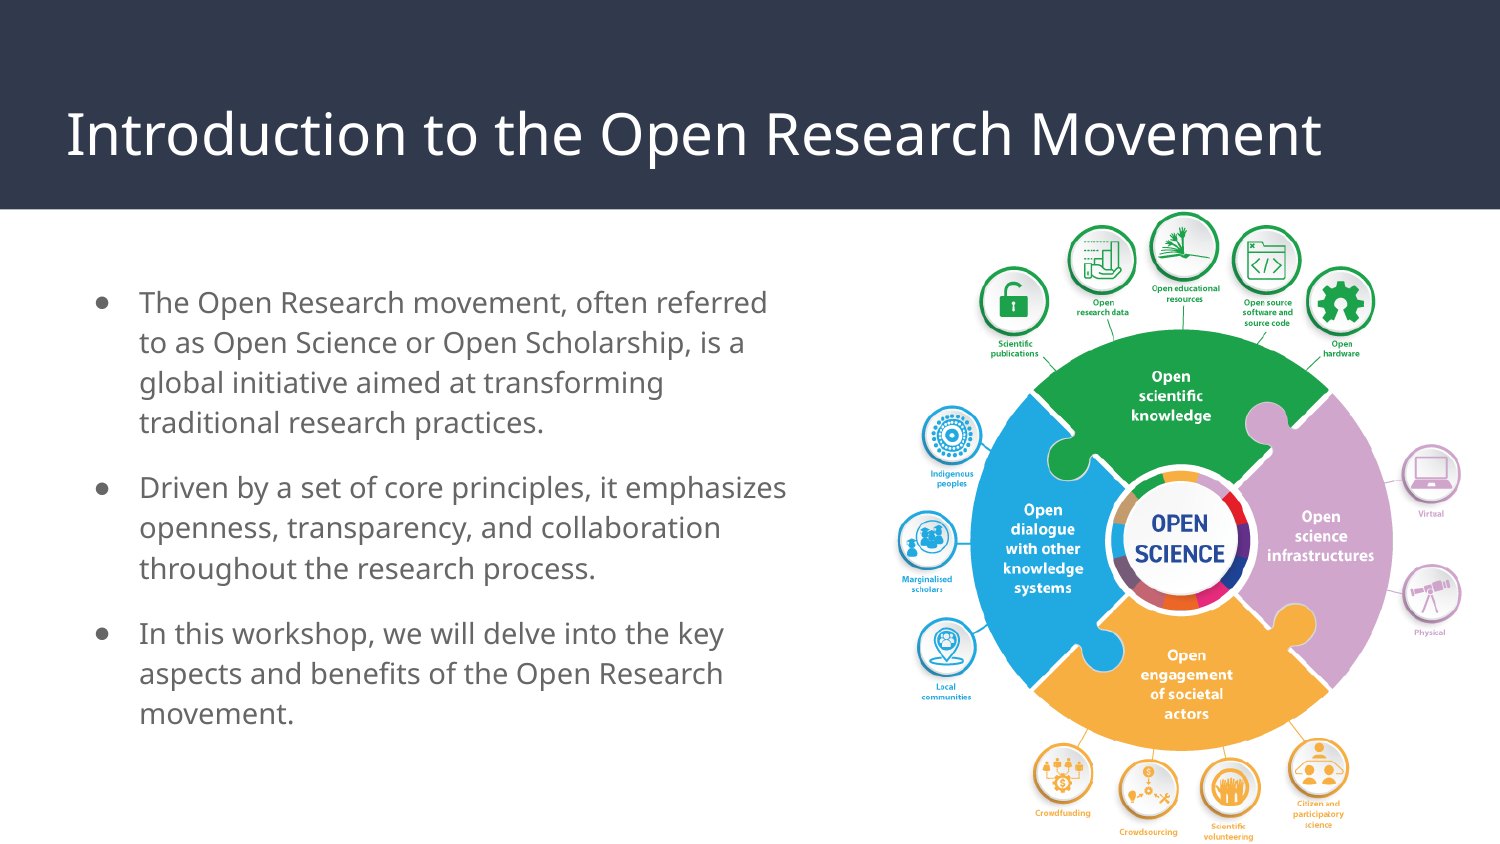

# Introduction to the Open Research Movement
The Open Research movement, often referred to as Open Science or Open Scholarship, is a global initiative aimed at transforming traditional research practices.
Driven by a set of core principles, it emphasizes openness, transparency, and collaboration throughout the research process.
In this workshop, we will delve into the key aspects and benefits of the Open Research movement.